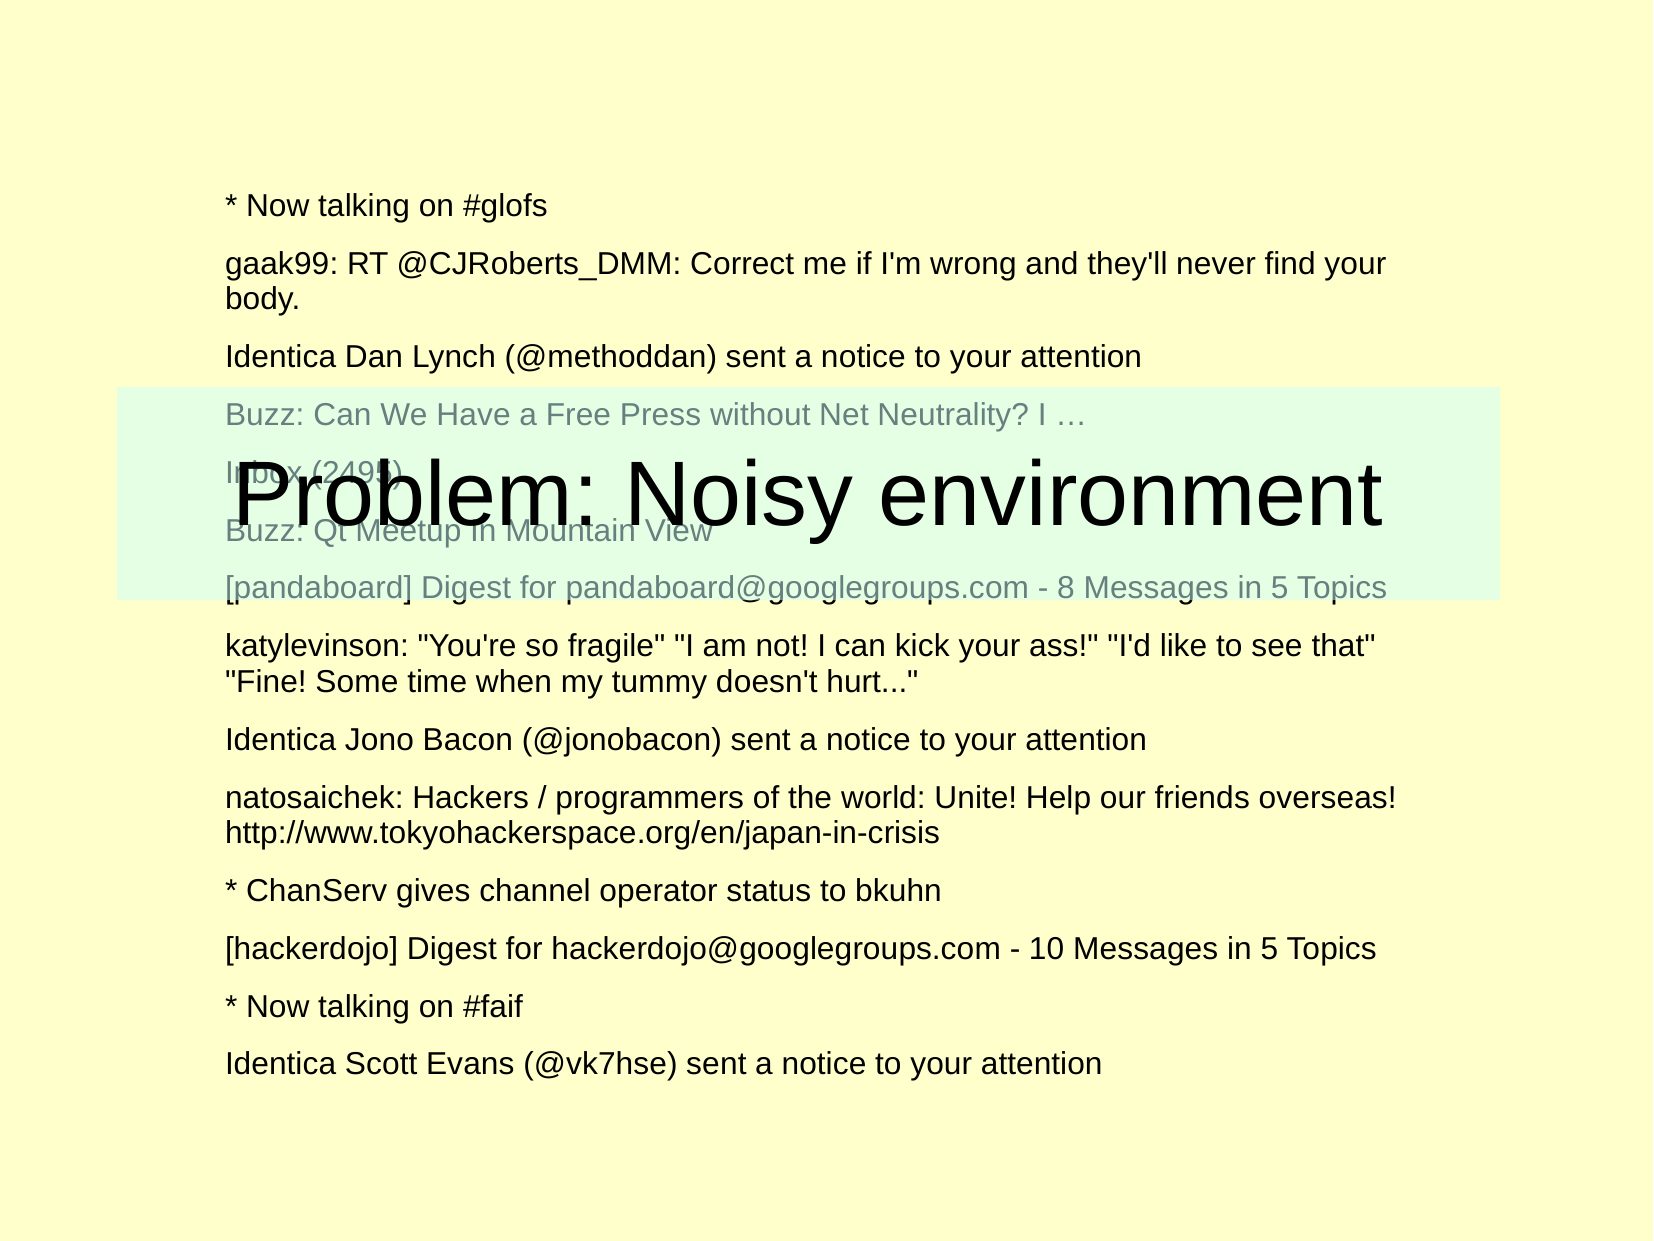

# * Now talking on #glofs
gaak99: RT @CJRoberts_DMM: Correct me if I'm wrong and they'll never find your body.
Identica Dan Lynch (@methoddan) sent a notice to your attention
Buzz: Can We Have a Free Press without Net Neutrality? I …
Inbox (2495)
Buzz: Qt Meetup In Mountain View
[pandaboard] Digest for pandaboard@googlegroups.com - 8 Messages in 5 Topics
katylevinson: "You're so fragile" "I am not! I can kick your ass!" "I'd like to see that" "Fine! Some time when my tummy doesn't hurt..."
Identica Jono Bacon (@jonobacon) sent a notice to your attention
natosaichek: Hackers / programmers of the world: Unite! Help our friends overseas! http://www.tokyohackerspace.org/en/japan-in-crisis
* ChanServ gives channel operator status to bkuhn
[hackerdojo] Digest for hackerdojo@googlegroups.com - 10 Messages in 5 Topics
* Now talking on #faif
Identica Scott Evans (@vk7hse) sent a notice to your attention
Problem: Noisy environment